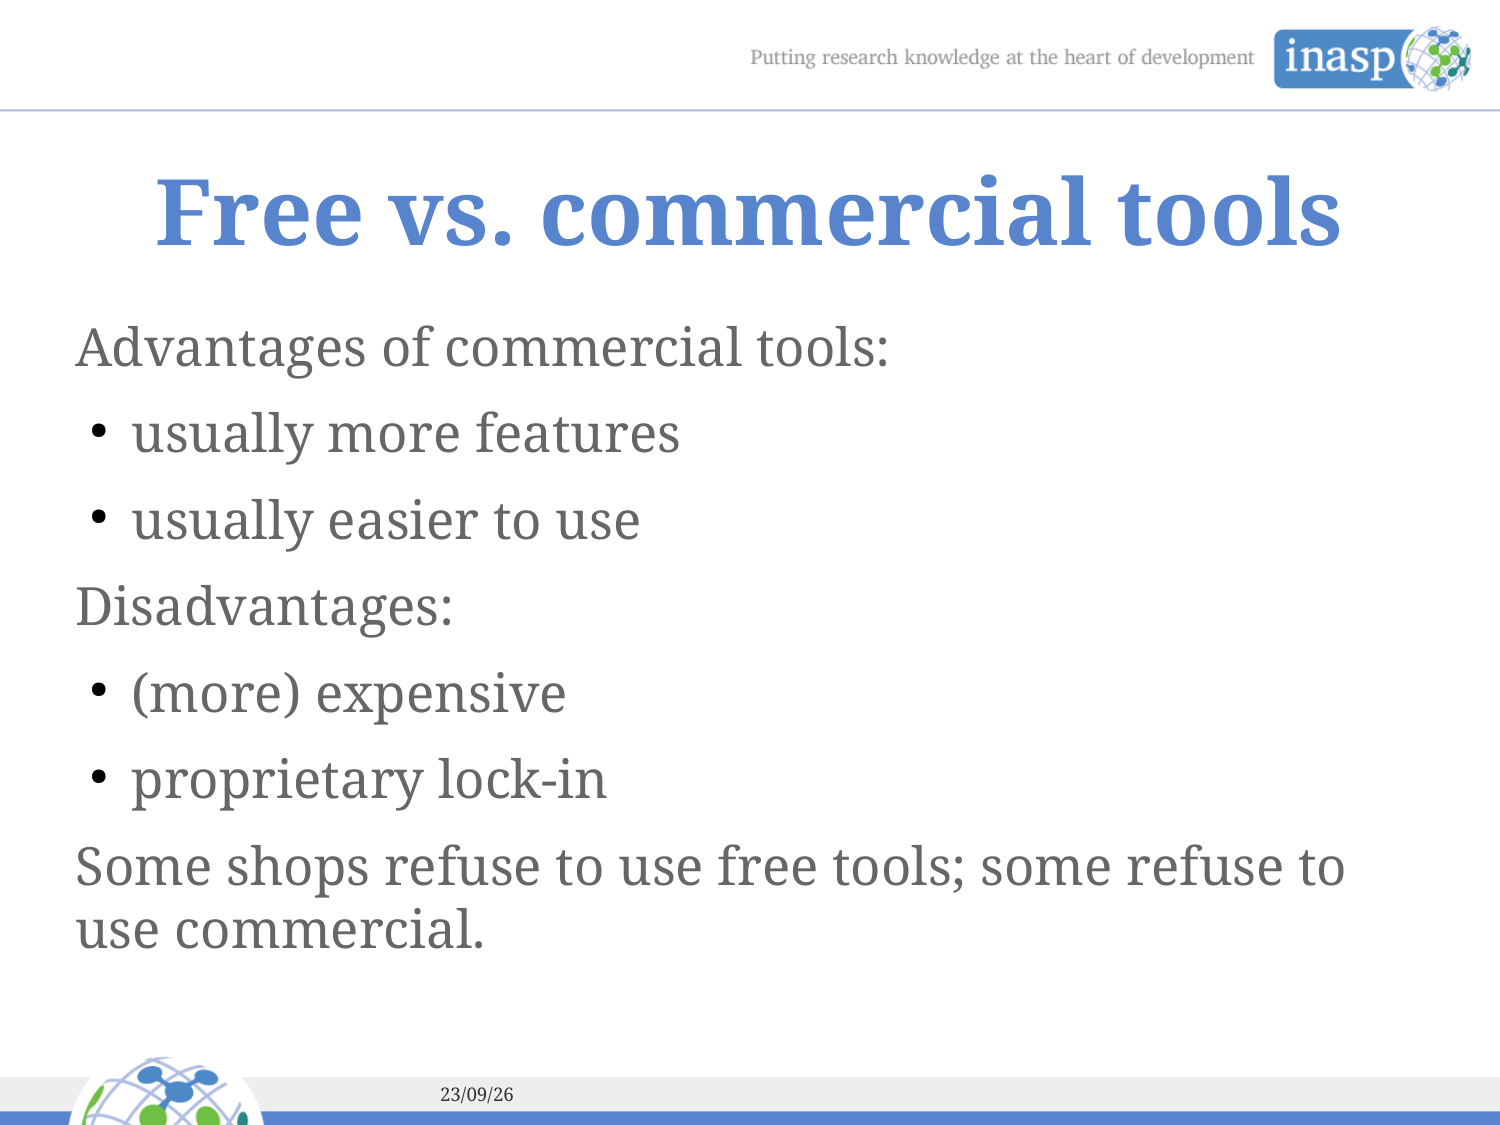

# Free vs. commercial tools
Advantages of commercial tools:
usually more features
usually easier to use
Disadvantages:
(more) expensive
proprietary lock-in
Some shops refuse to use free tools; some refuse to use commercial.